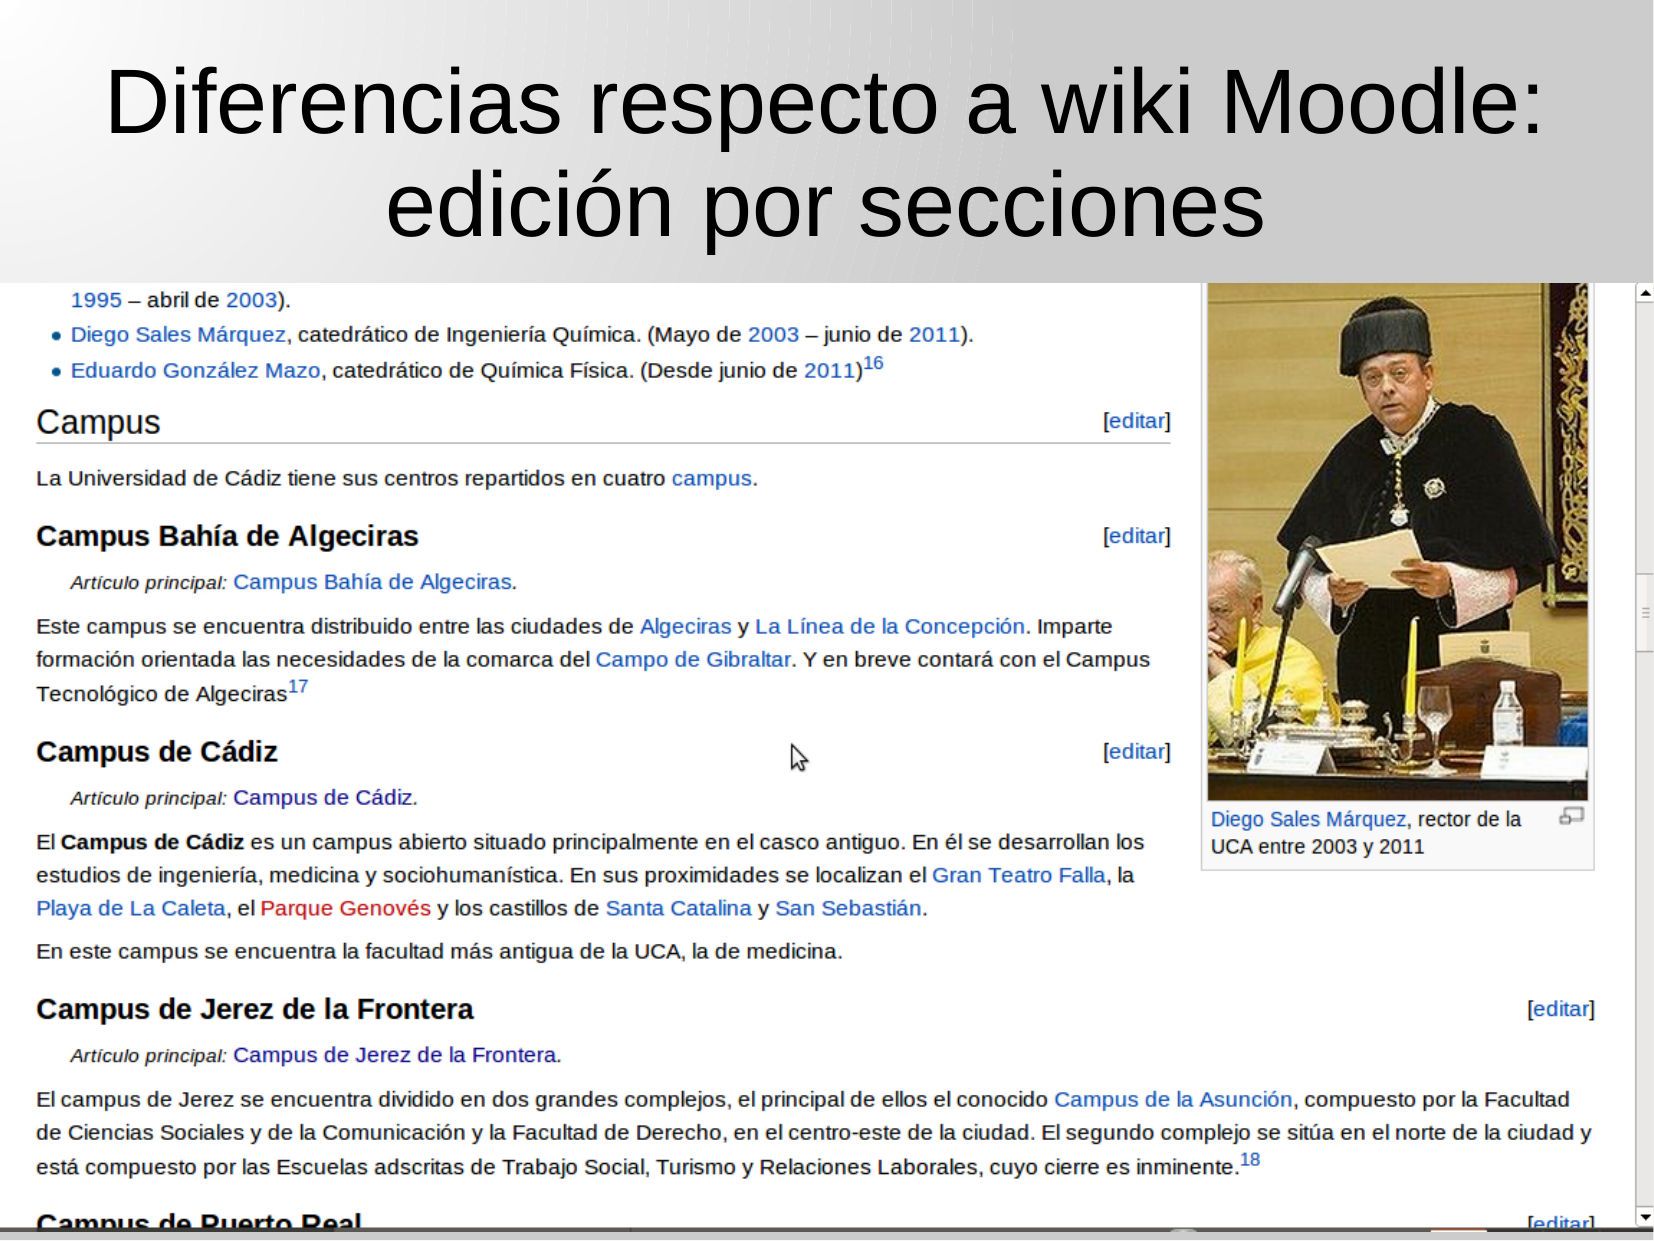

# Diferencias respecto a wiki Moodle: edición por secciones